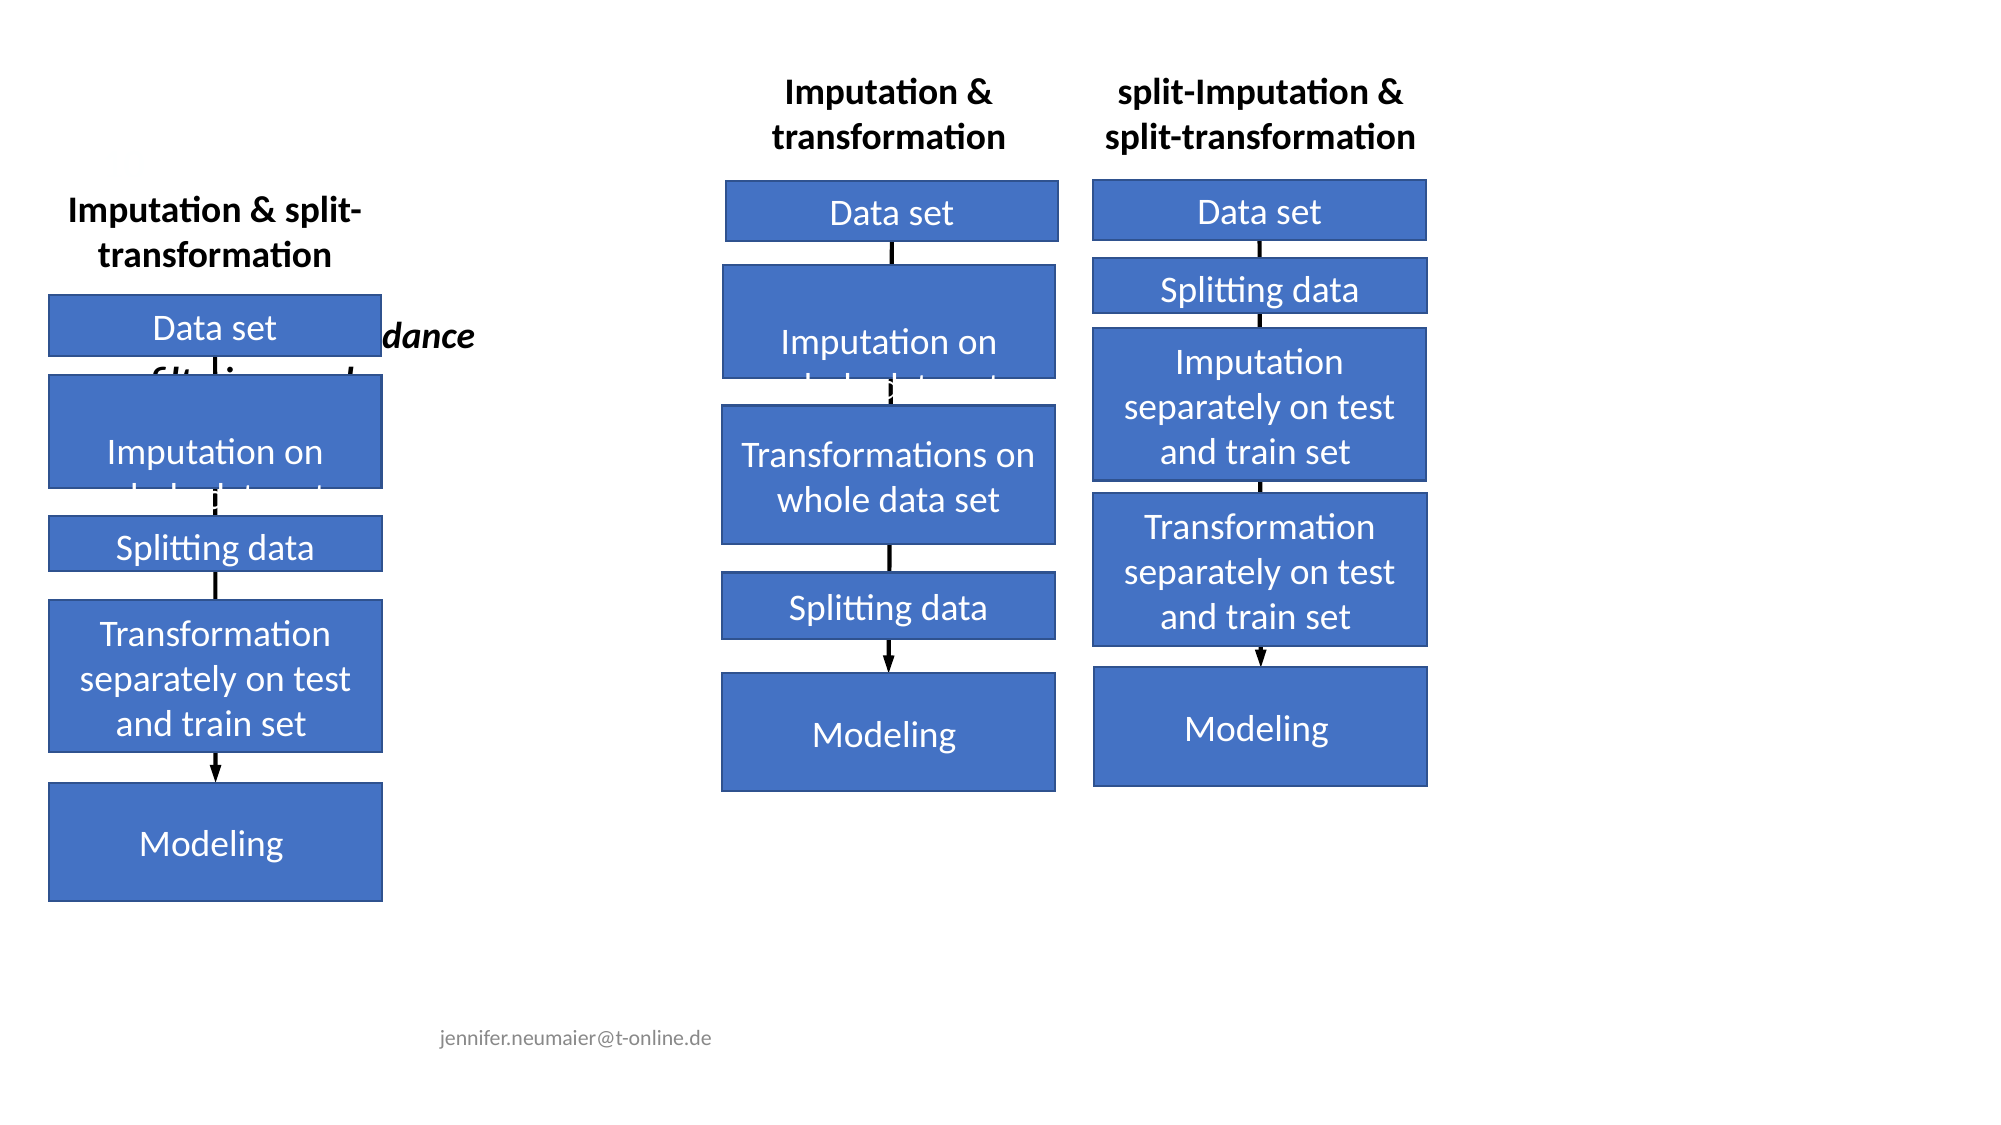

Imputation & transformation
split-Imputation & split-transformation
7
Imputation & split-transformation
Data set
Data set
Splitting data
Imputation on whole data set
Data set
Only 10% abundance filtering used
Imputation separately on test and train set
Imputation on whole data set
Transformations on whole data set
Transformation separately on test and train set
Splitting data
Splitting data
Transformation separately on test and train set
Modeling
Modeling
Modeling
jennifer.neumaier@t-online.de